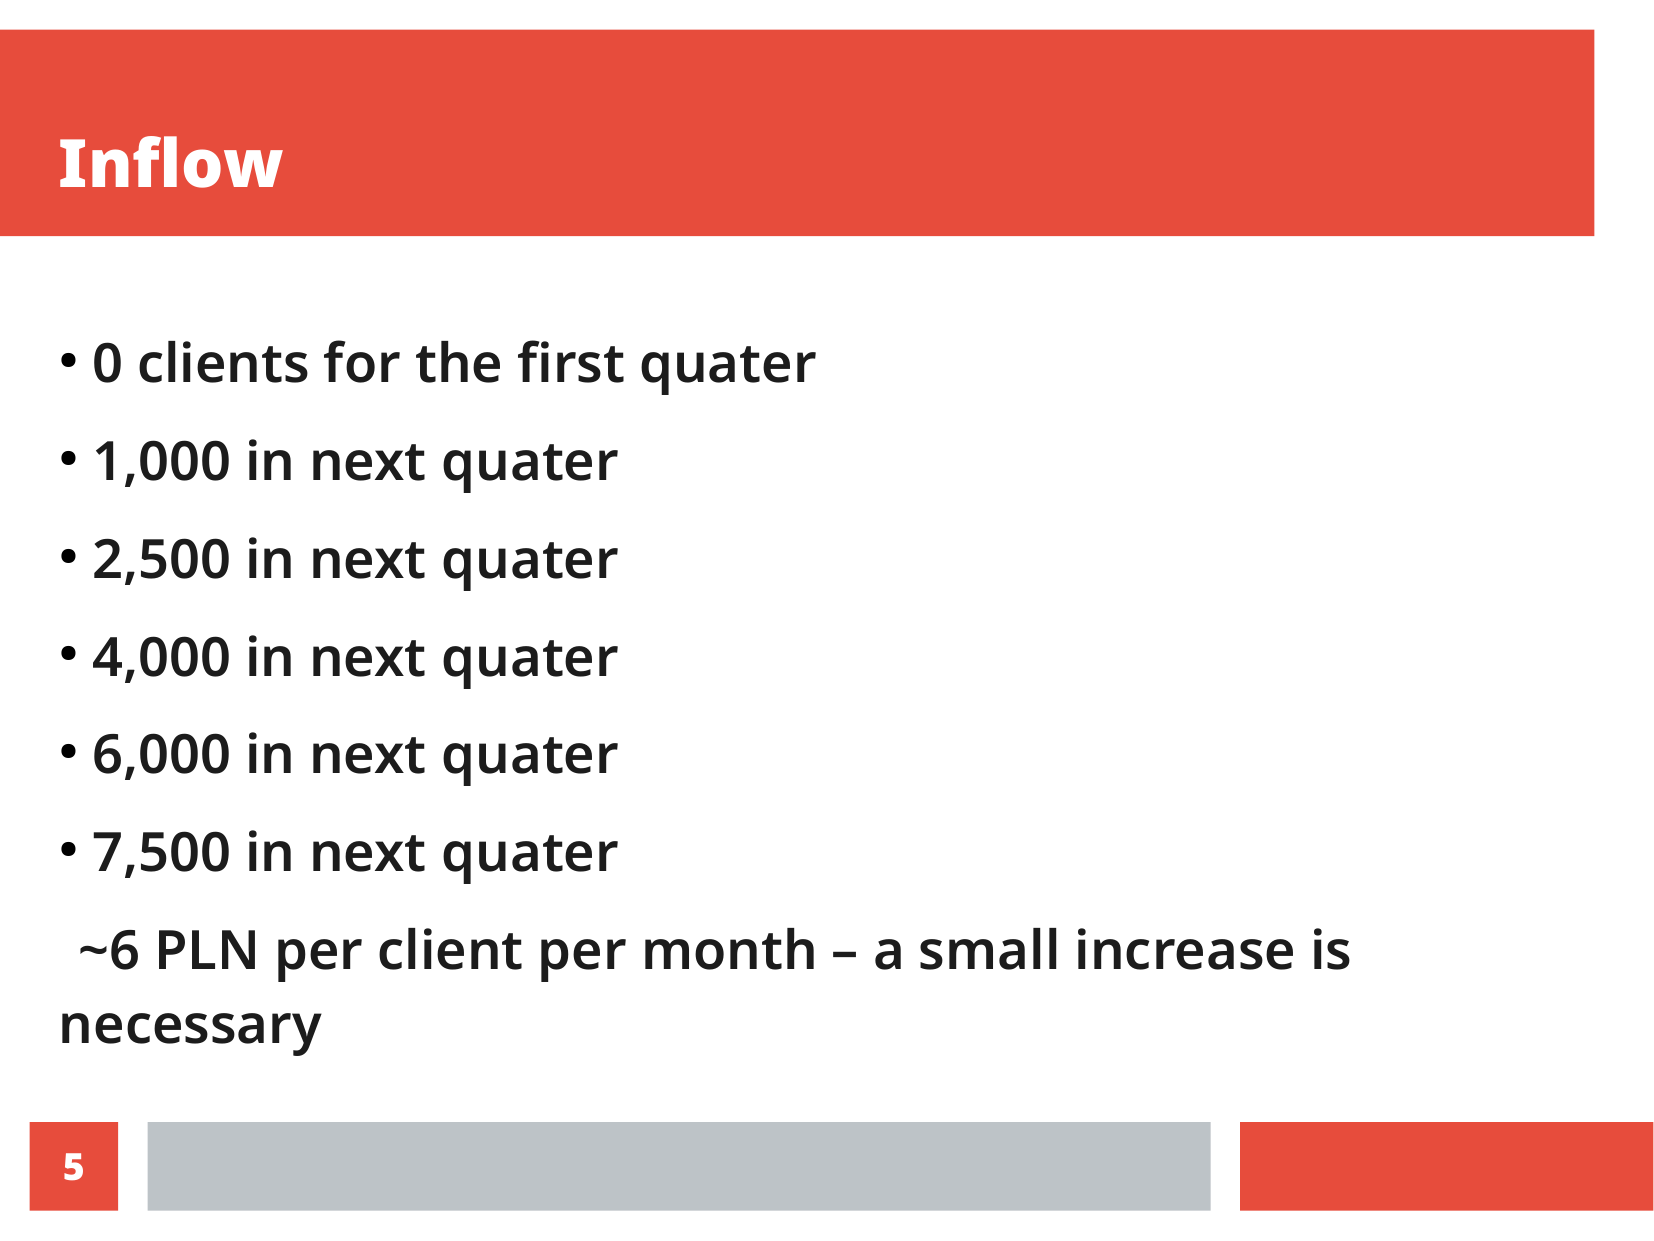

# Inflow
 0 clients for the first quater
 1,000 in next quater
 2,500 in next quater
 4,000 in next quater
 6,000 in next quater
 7,500 in next quater
~6 PLN per client per month – a small increase is necessary
5